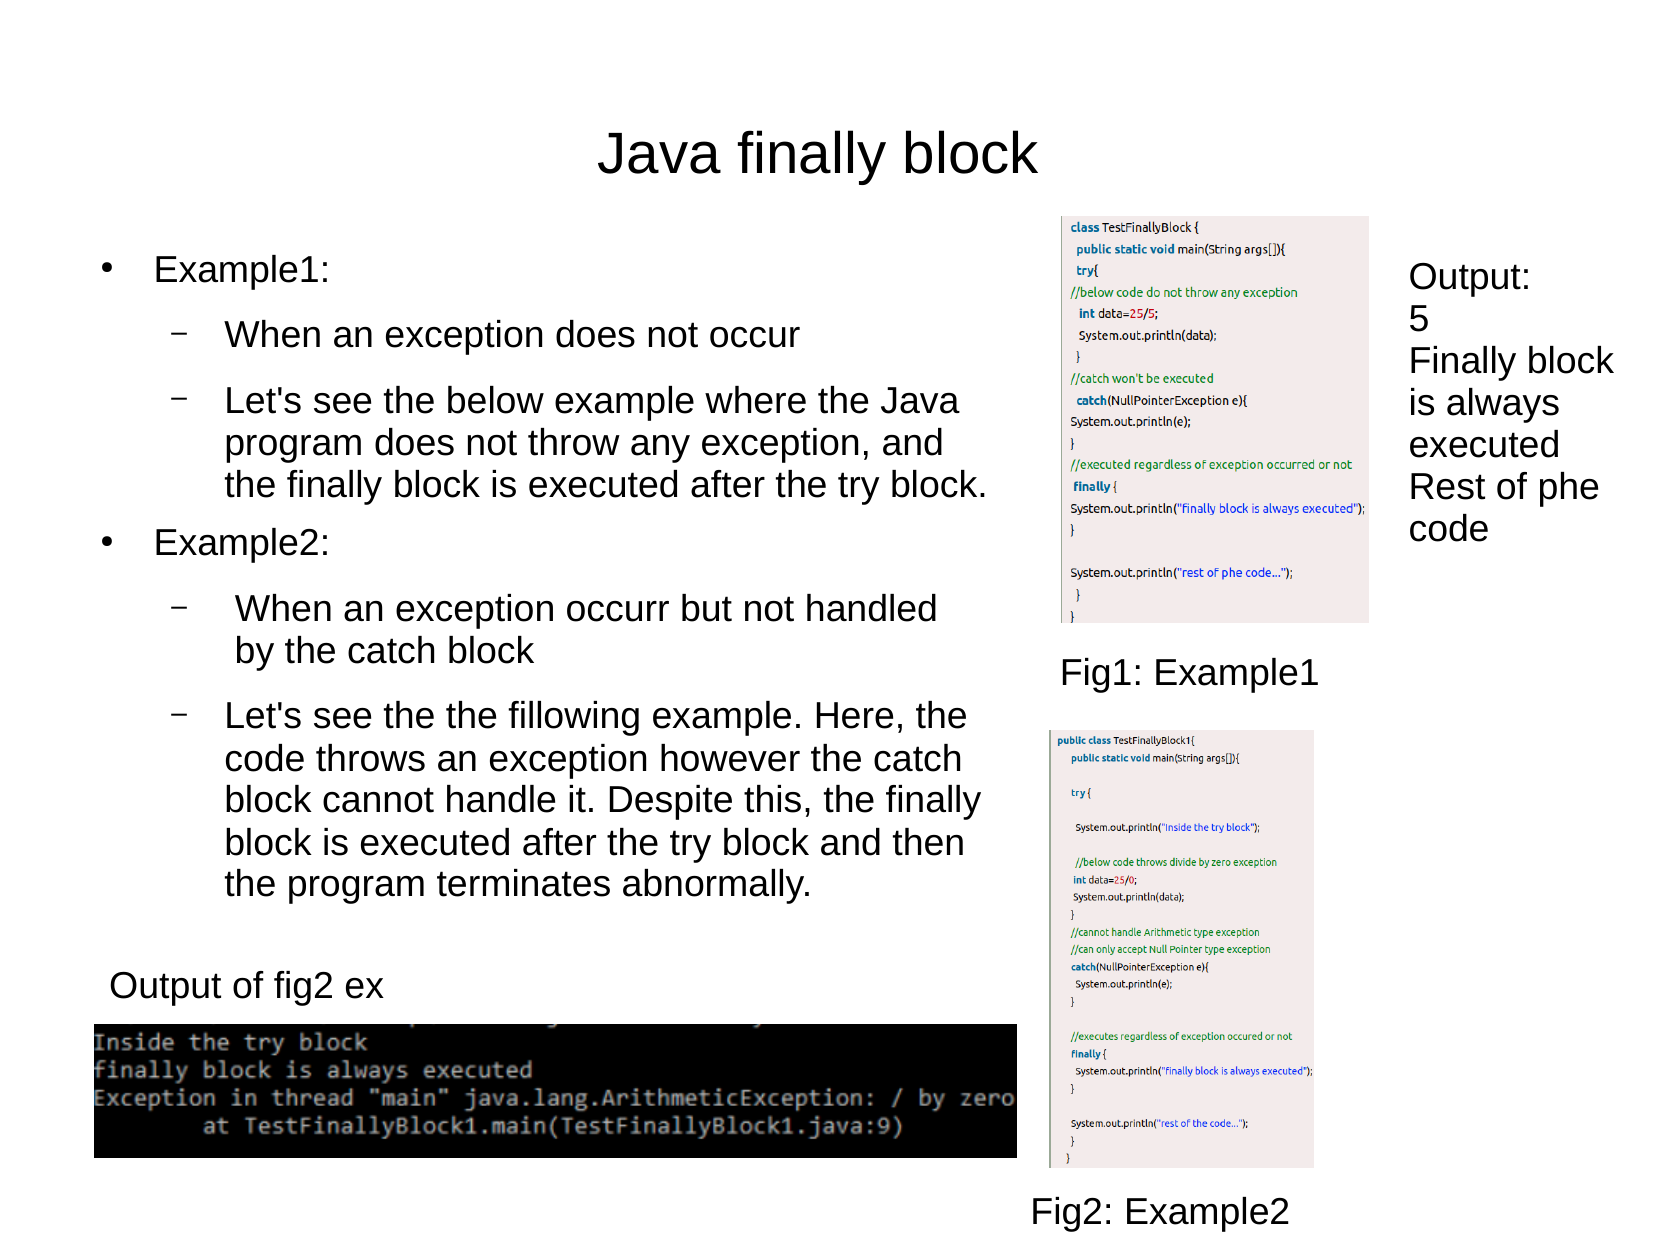

# Java finally block
Example1:
When an exception does not occur
Let's see the below example where the Java
program does not throw any exception, and
the finally block is executed after the try block.
Example2:
 When an exception occurr but not handled
 by the catch block
Let's see the the fillowing example. Here, the
code throws an exception however the catch
block cannot handle it. Despite this, the finally
block is executed after the try block and then
the program terminates abnormally.
Output:
5
Finally block is always executed
Rest of phe code
Fig1: Example1
Output of fig2 ex
Fig2: Example2